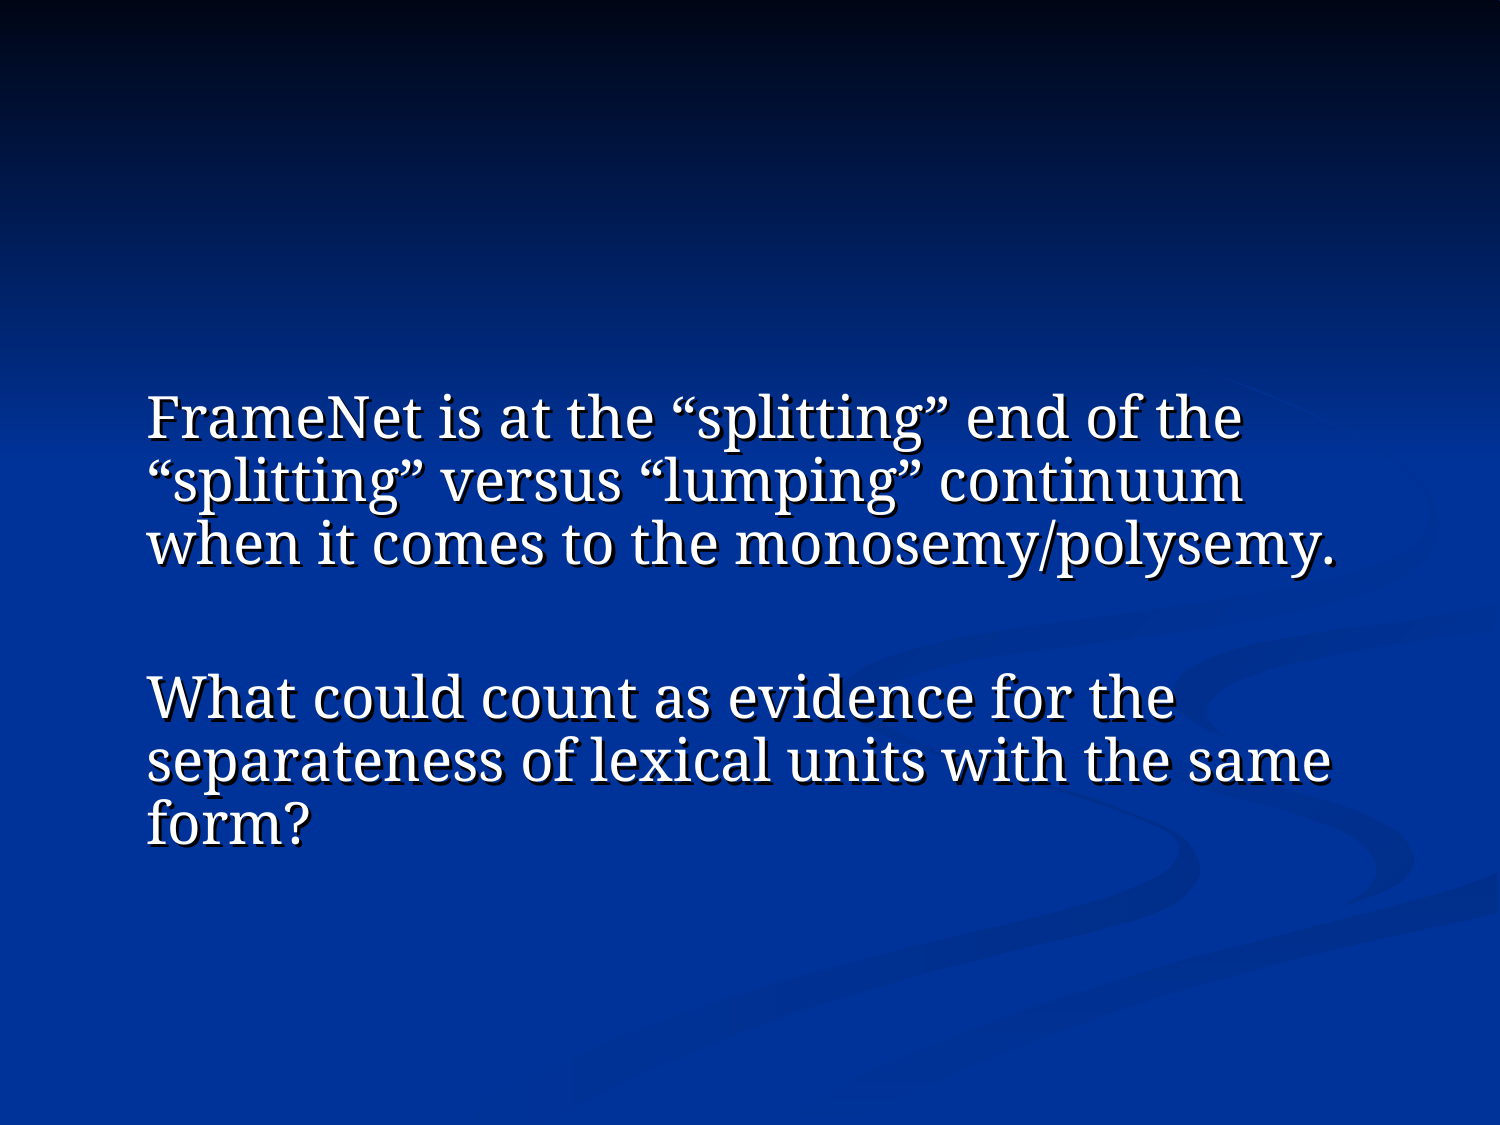

# FrameNet is at the “splitting” end of the “splitting” versus “lumping” continuum when it comes to the monosemy/polysemy.
	What could count as evidence for the separateness of lexical units with the same form?